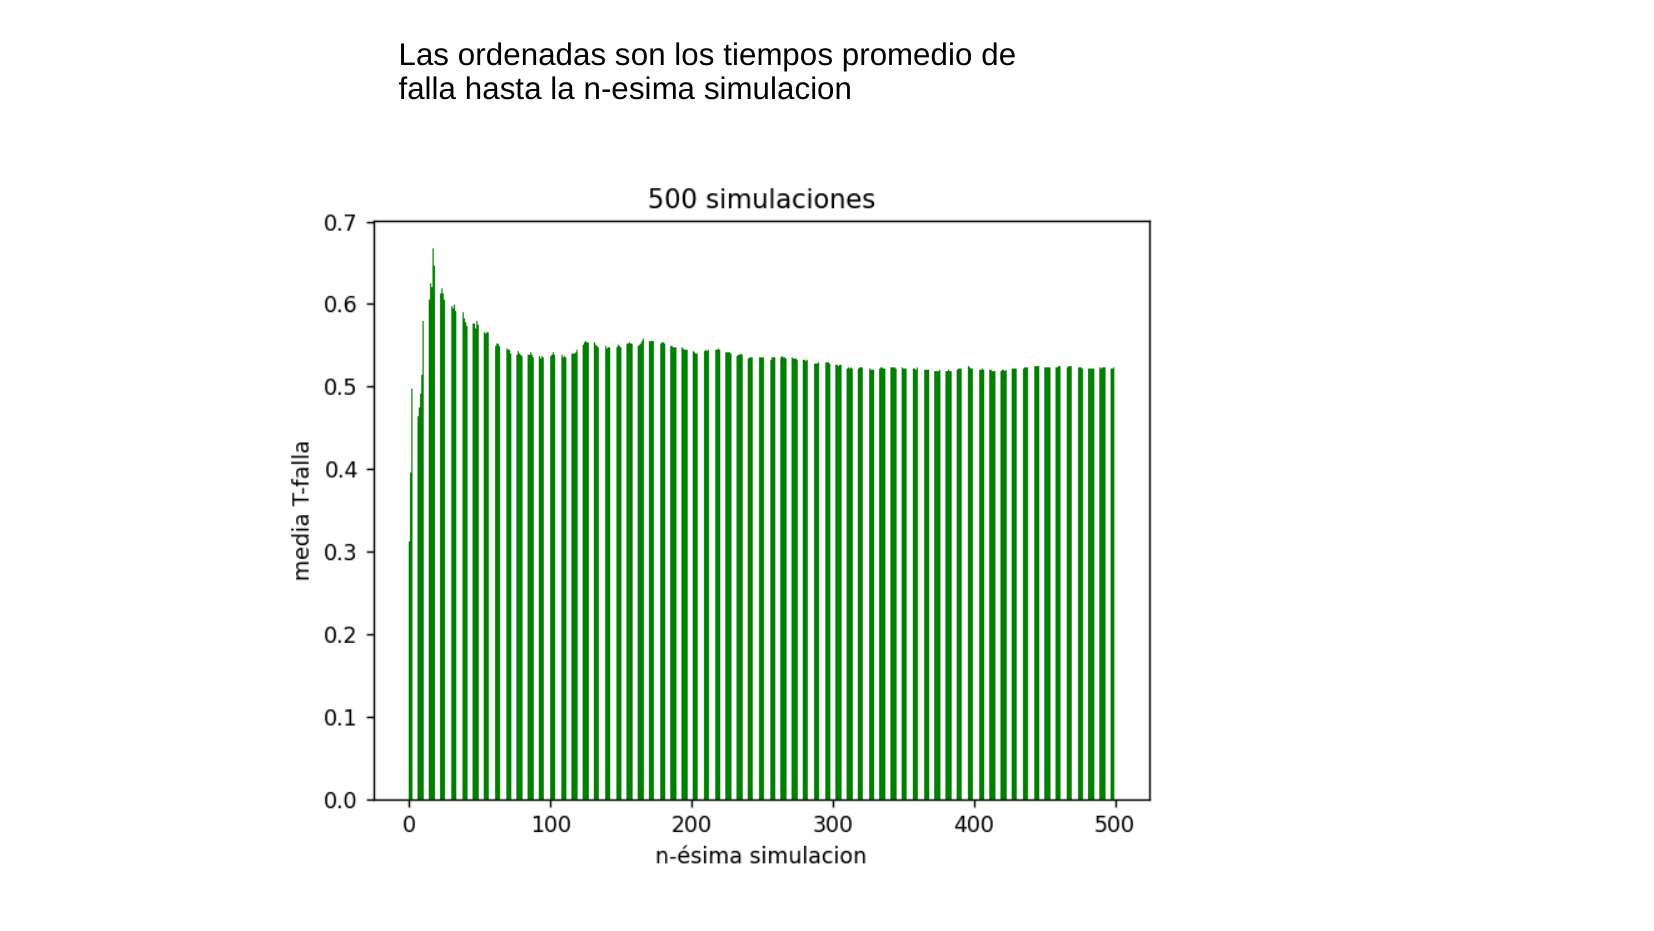

Las ordenadas son los tiempos promedio de falla hasta la n-esima simulacion